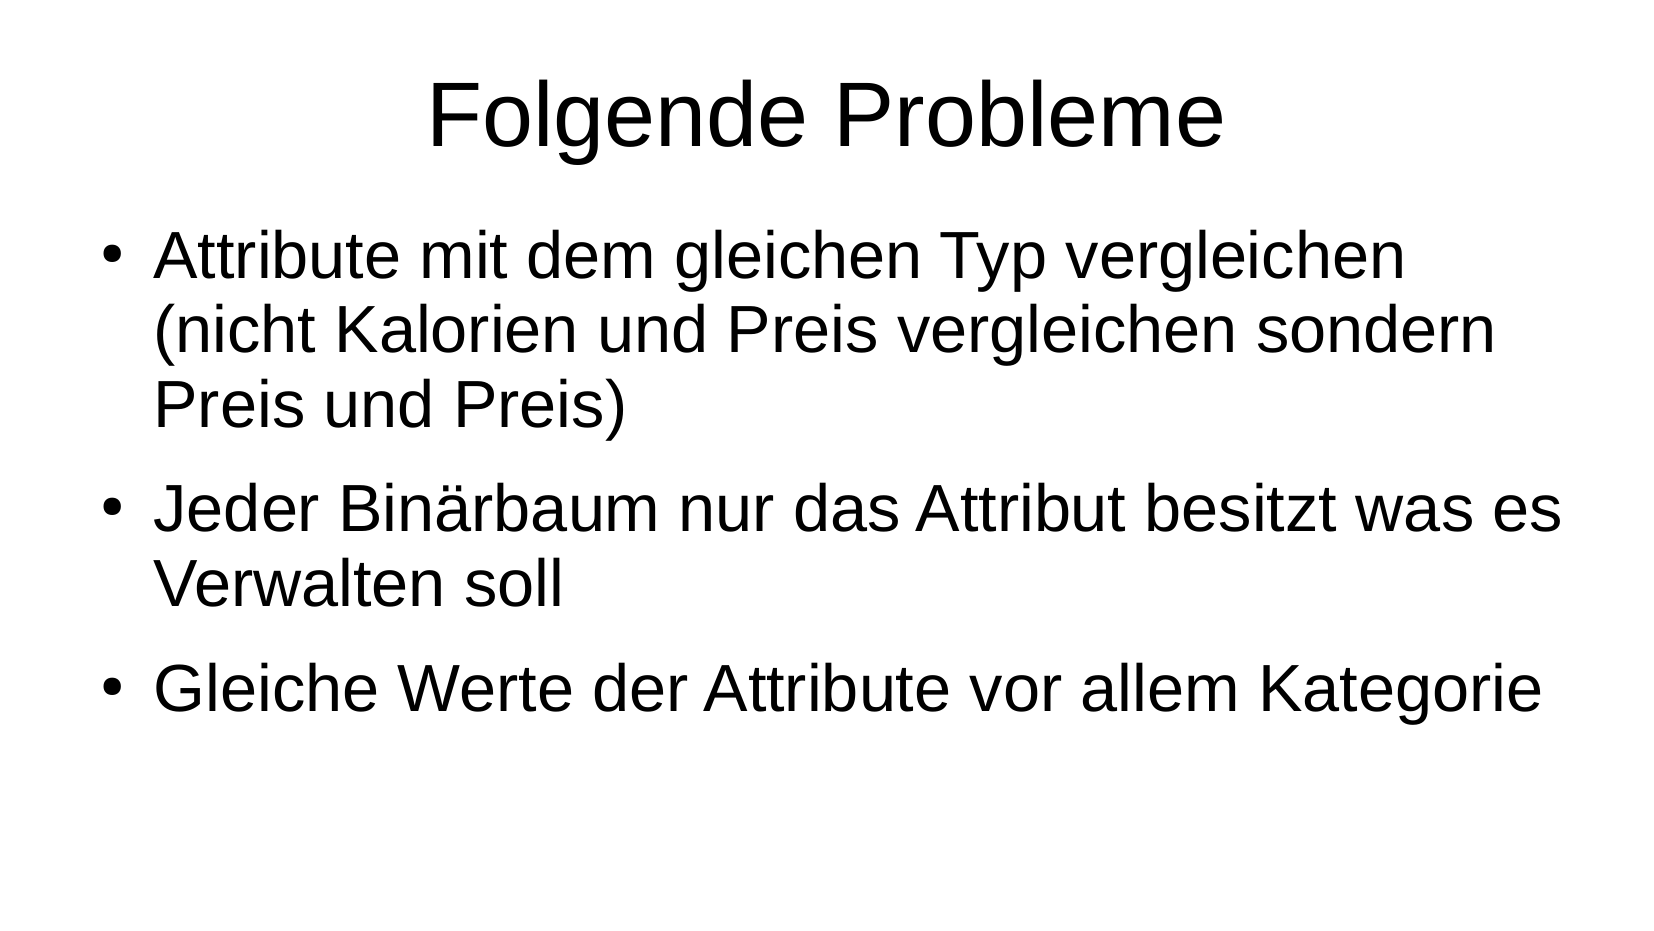

# Folgende Probleme
Attribute mit dem gleichen Typ vergleichen (nicht Kalorien und Preis vergleichen sondern Preis und Preis)
Jeder Binärbaum nur das Attribut besitzt was es Verwalten soll
Gleiche Werte der Attribute vor allem Kategorie